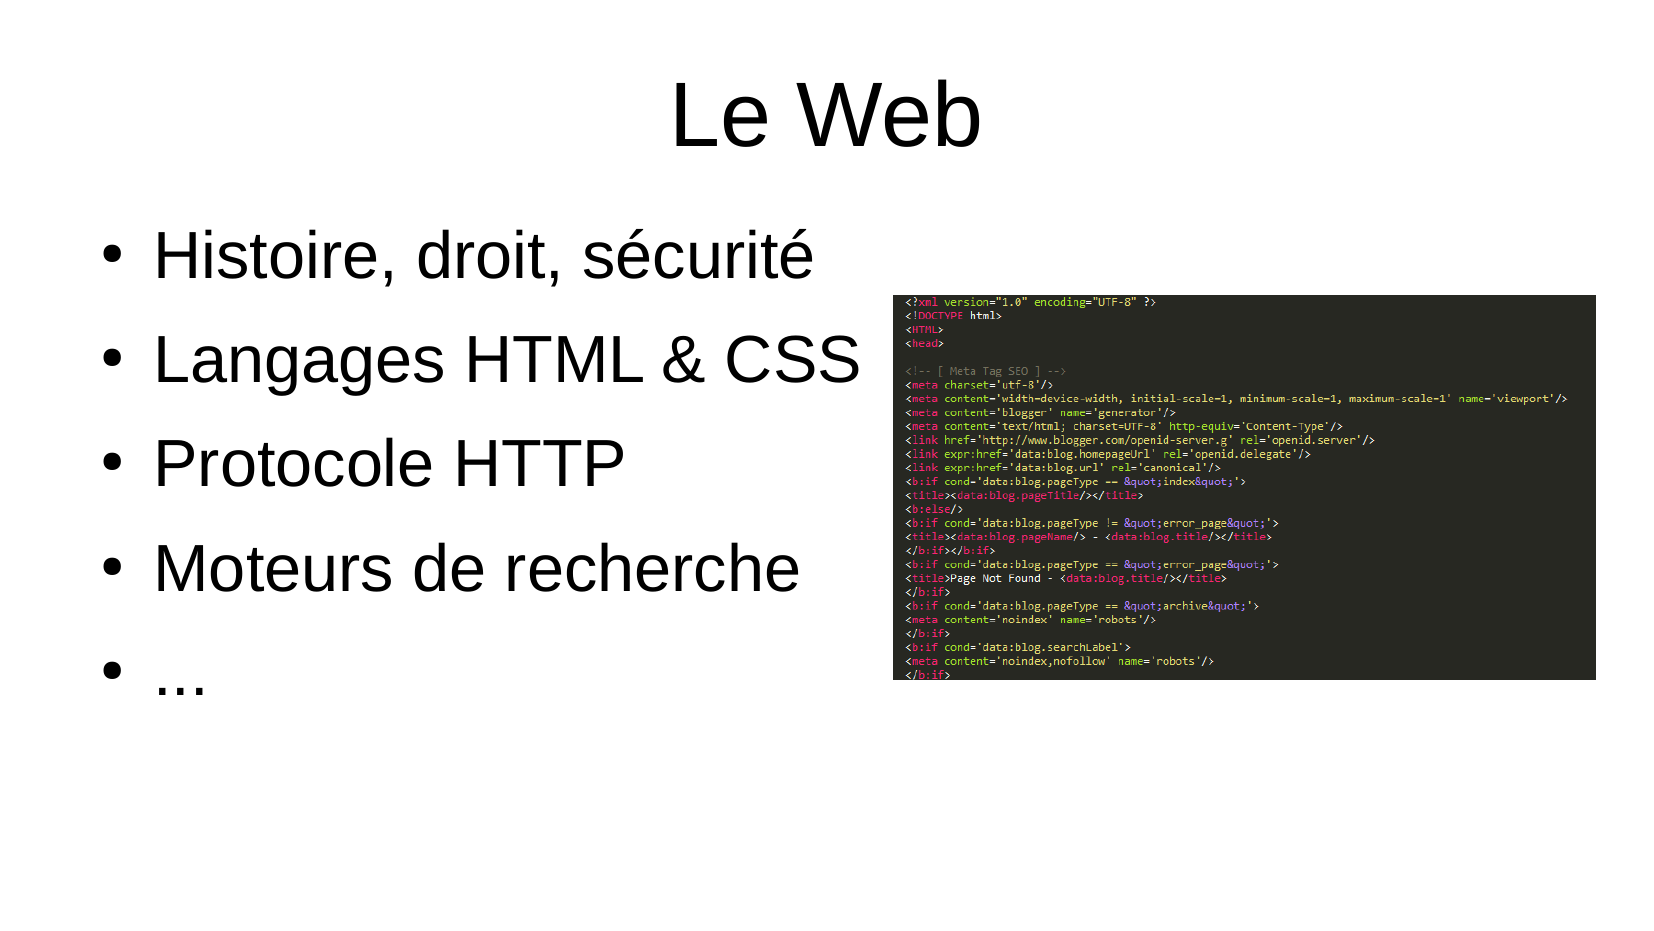

# Le Web
Histoire, droit, sécurité
Langages HTML & CSS
Protocole HTTP
Moteurs de recherche
...